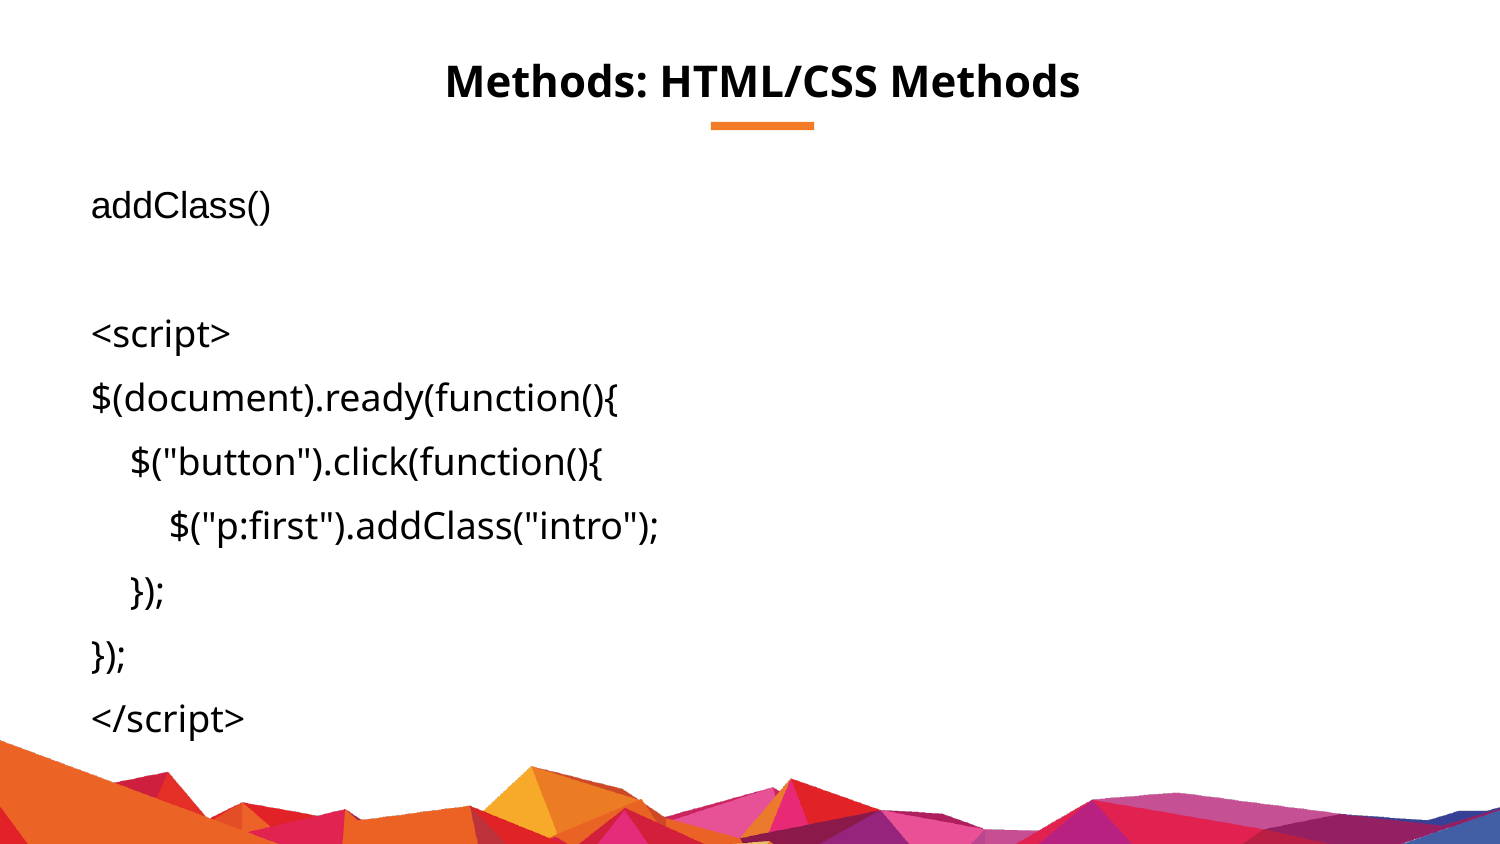

# Methods: HTML/CSS Methods
addClass()
<script>
$(document).ready(function(){
 $("button").click(function(){
 $("p:first").addClass("intro");
 });
});
</script>